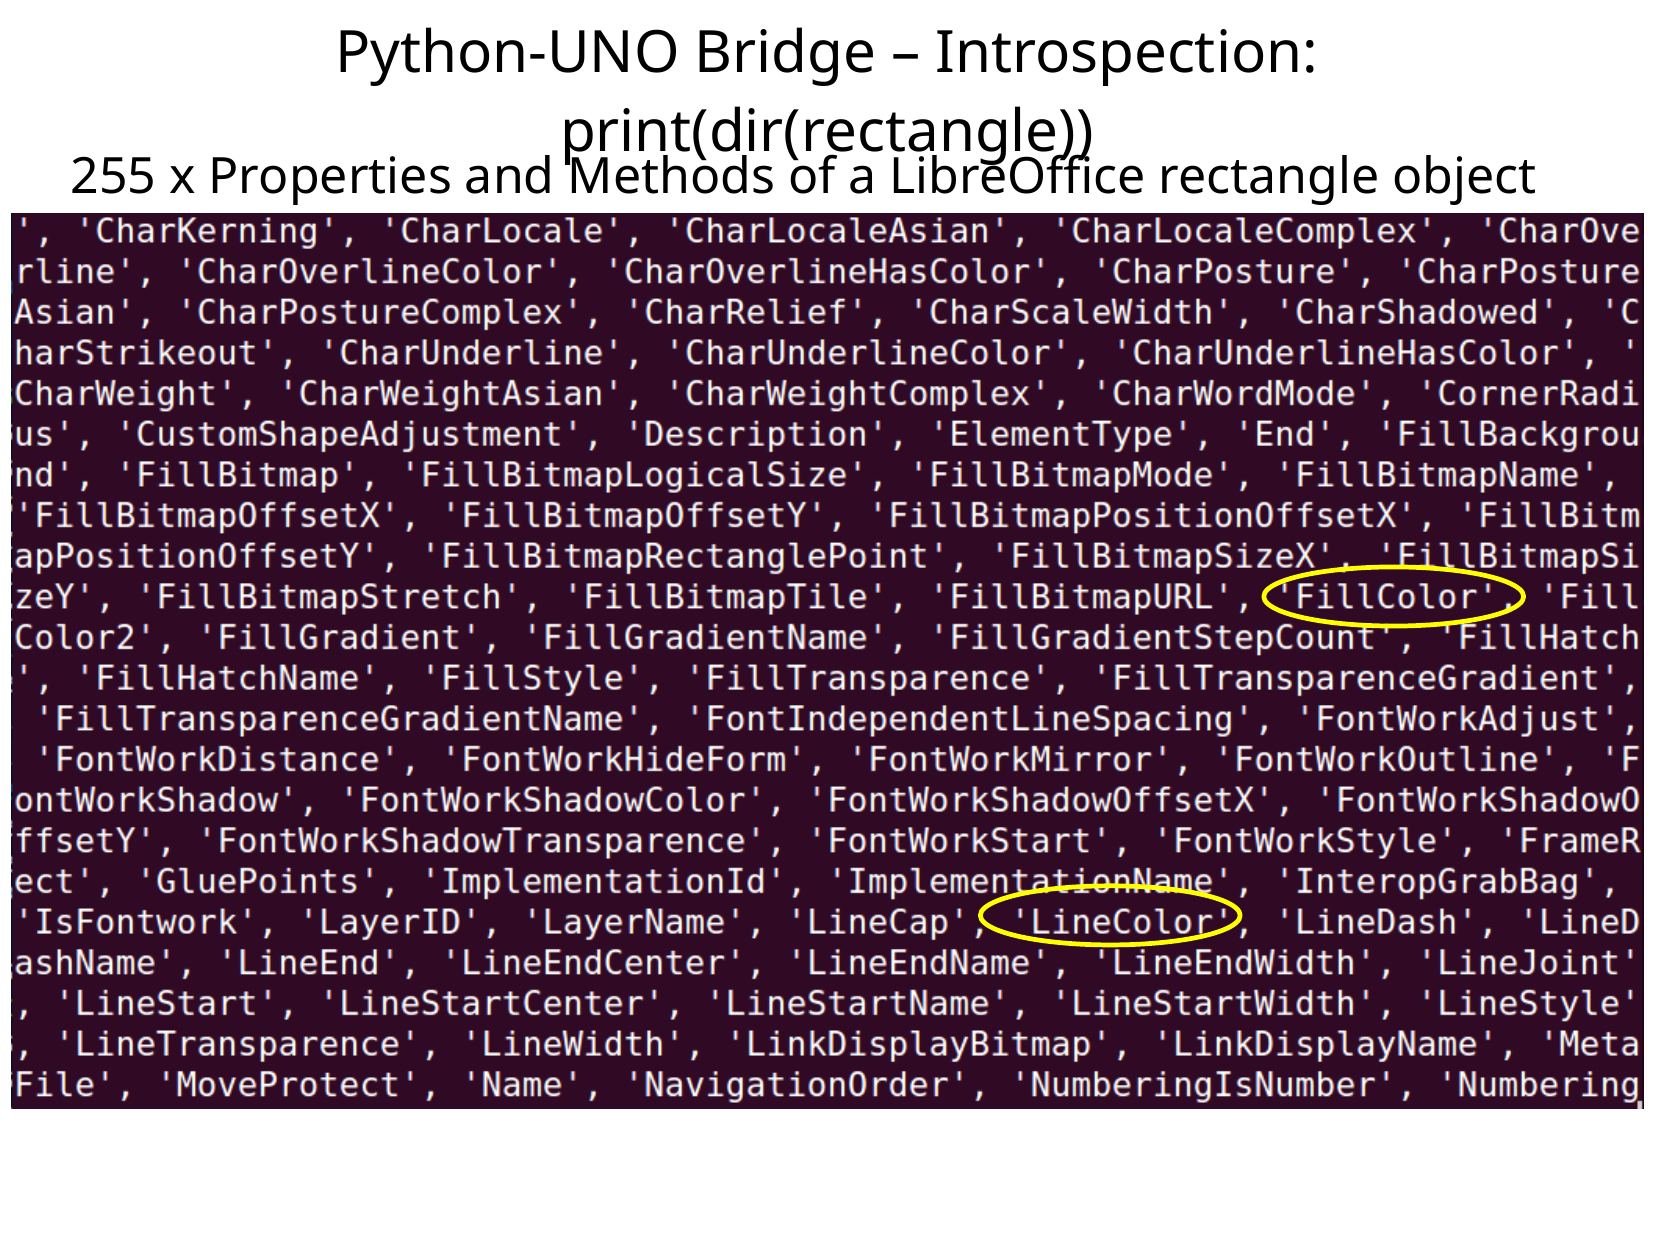

# Python-UNO Bridge – Introspection: print(dir(rectangle))
255 x Properties and Methods of a LibreOffice rectangle object